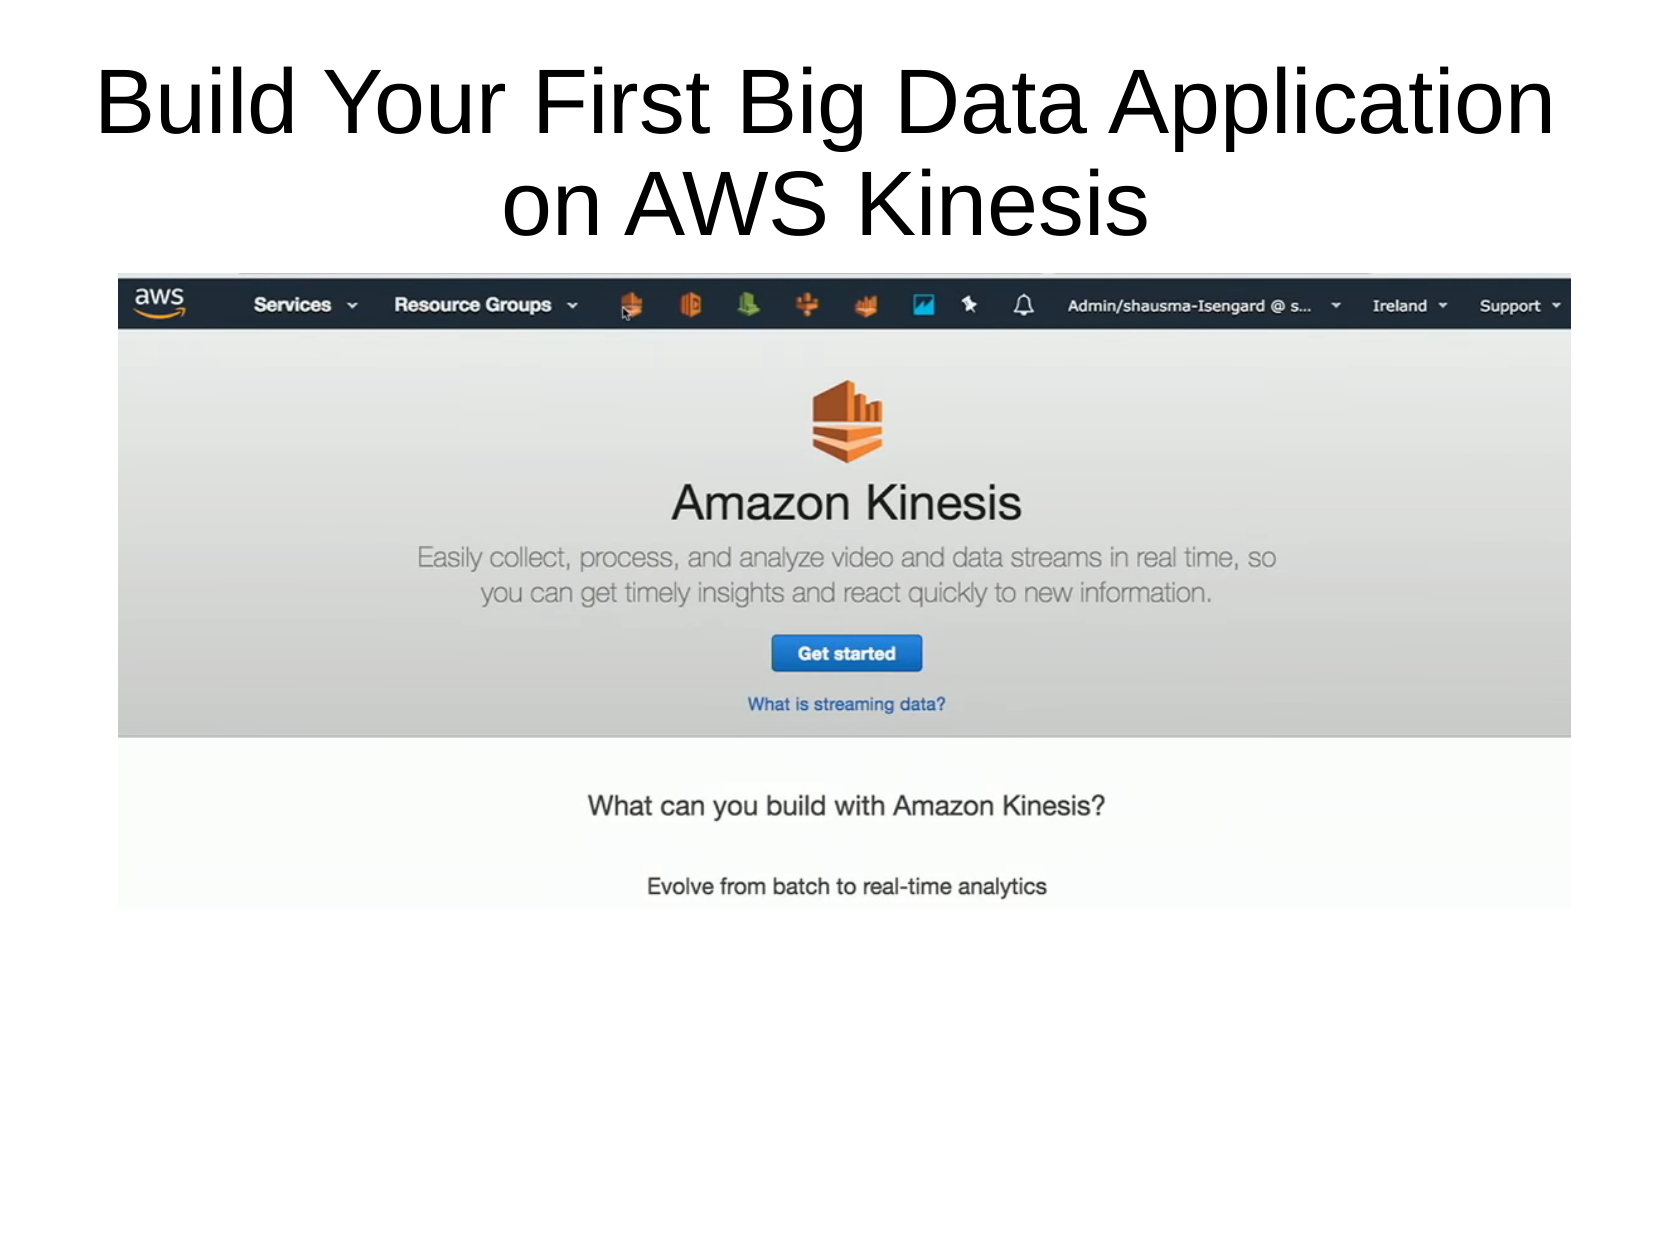

# Build Your First Big Data Application on AWS Kinesis